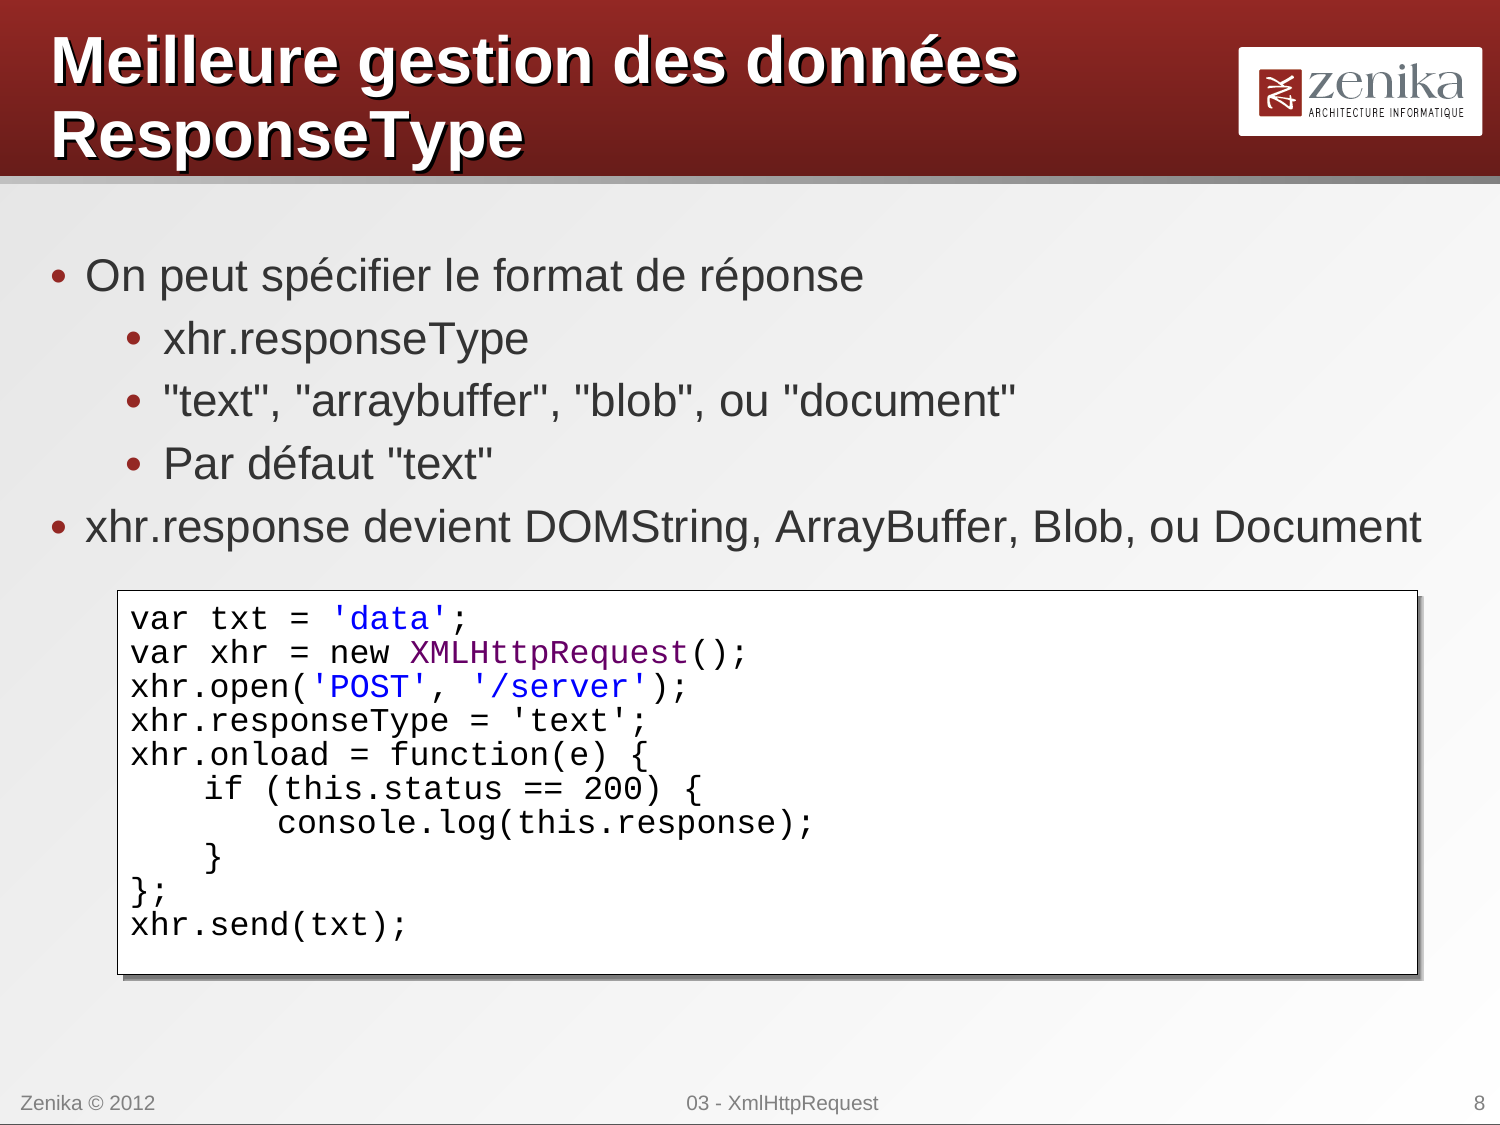

# Meilleure gestion des données ResponseType
On peut spécifier le format de réponse
xhr.responseType
"text", "arraybuffer", "blob", ou "document"
Par défaut "text"
xhr.response devient DOMString, ArrayBuffer, Blob, ou Document
var txt = 'data';
var xhr = new XMLHttpRequest();
xhr.open('POST', '/server');
xhr.responseType = 'text';
xhr.onload = function(e) {
	if (this.status == 200) {
		console.log(this.response);
 	}
};
xhr.send(txt);